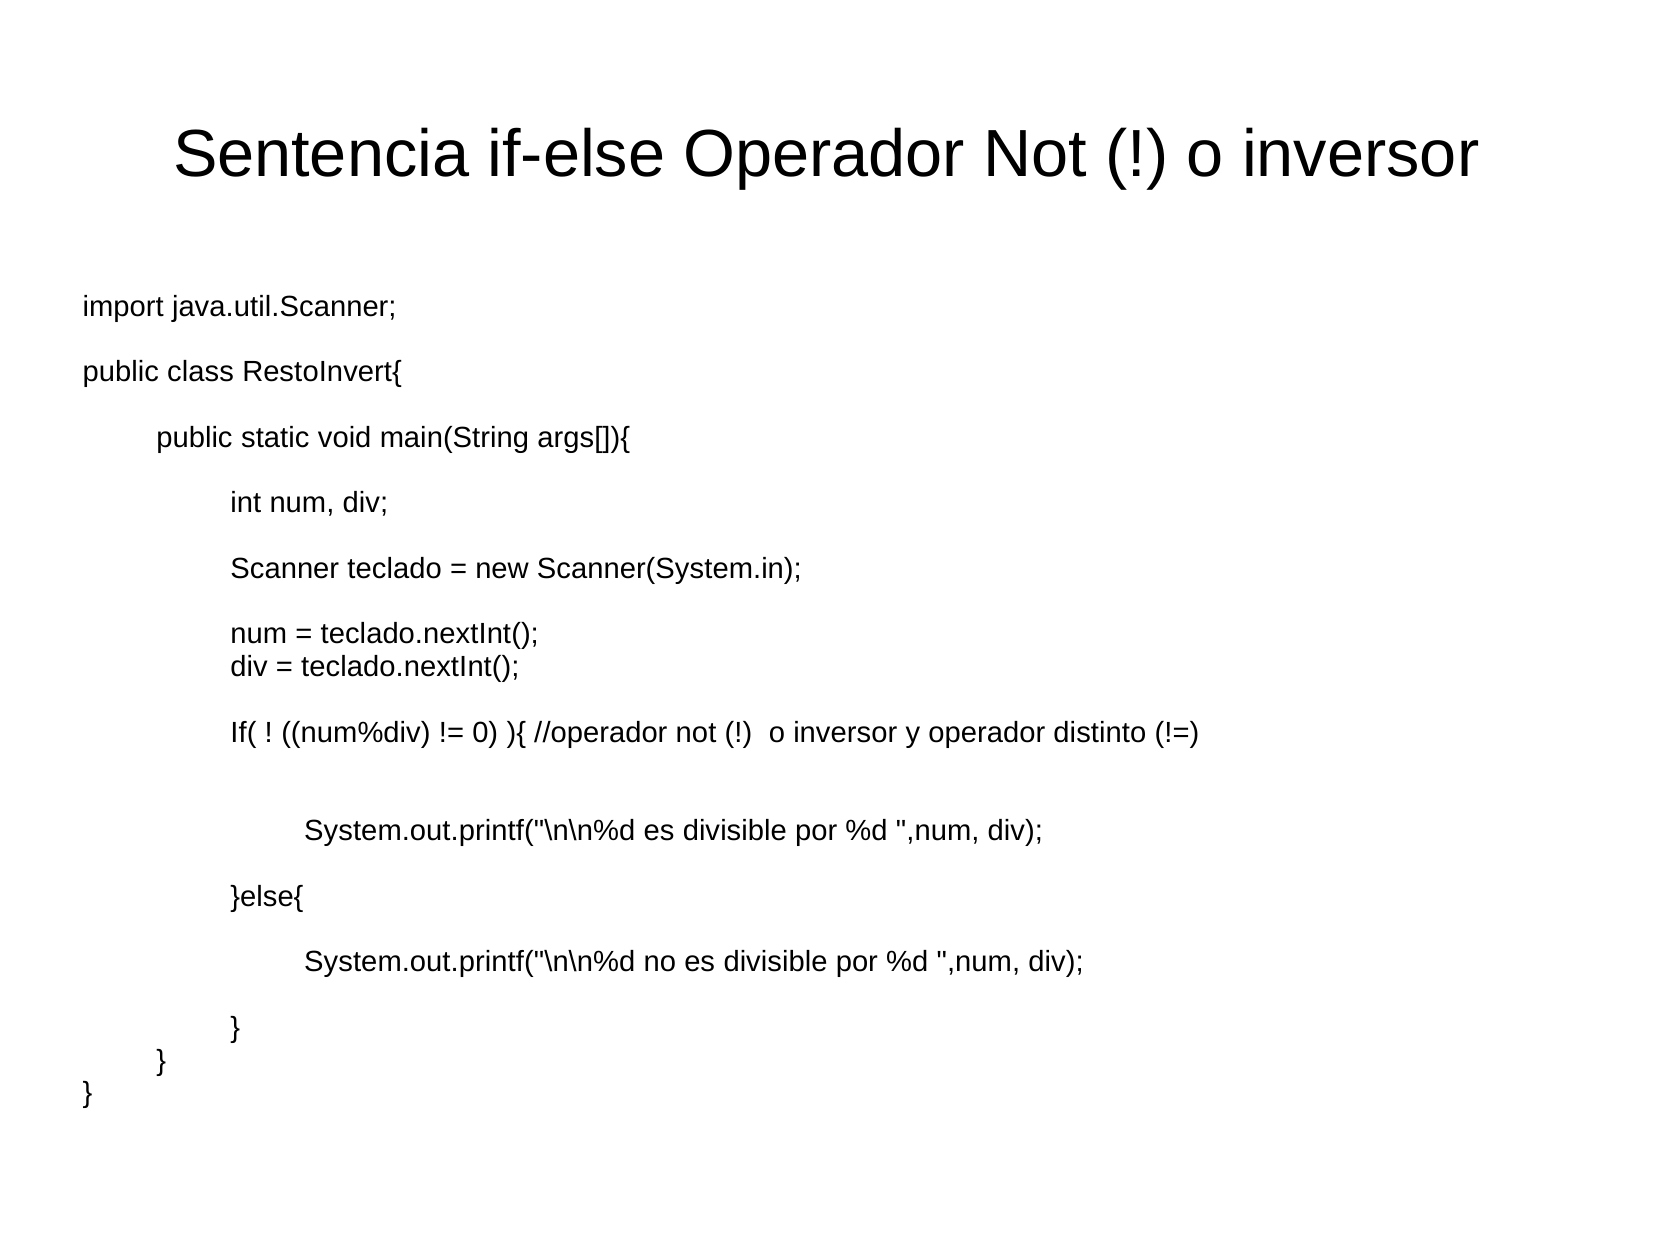

# Sentencia if-else Operador Not (!) o inversor
import java.util.Scanner;
public class RestoInvert{
	public static void main(String args[]){
		int num, div;
		Scanner teclado = new Scanner(System.in);
		num = teclado.nextInt();
		div = teclado.nextInt();
		If( ! ((num%div) != 0) ){ //operador not (!) o inversor y operador distinto (!=)
			System.out.printf("\n\n%d es divisible por %d ",num, div);
		}else{
			System.out.printf("\n\n%d no es divisible por %d ",num, div);
		}
	}
}